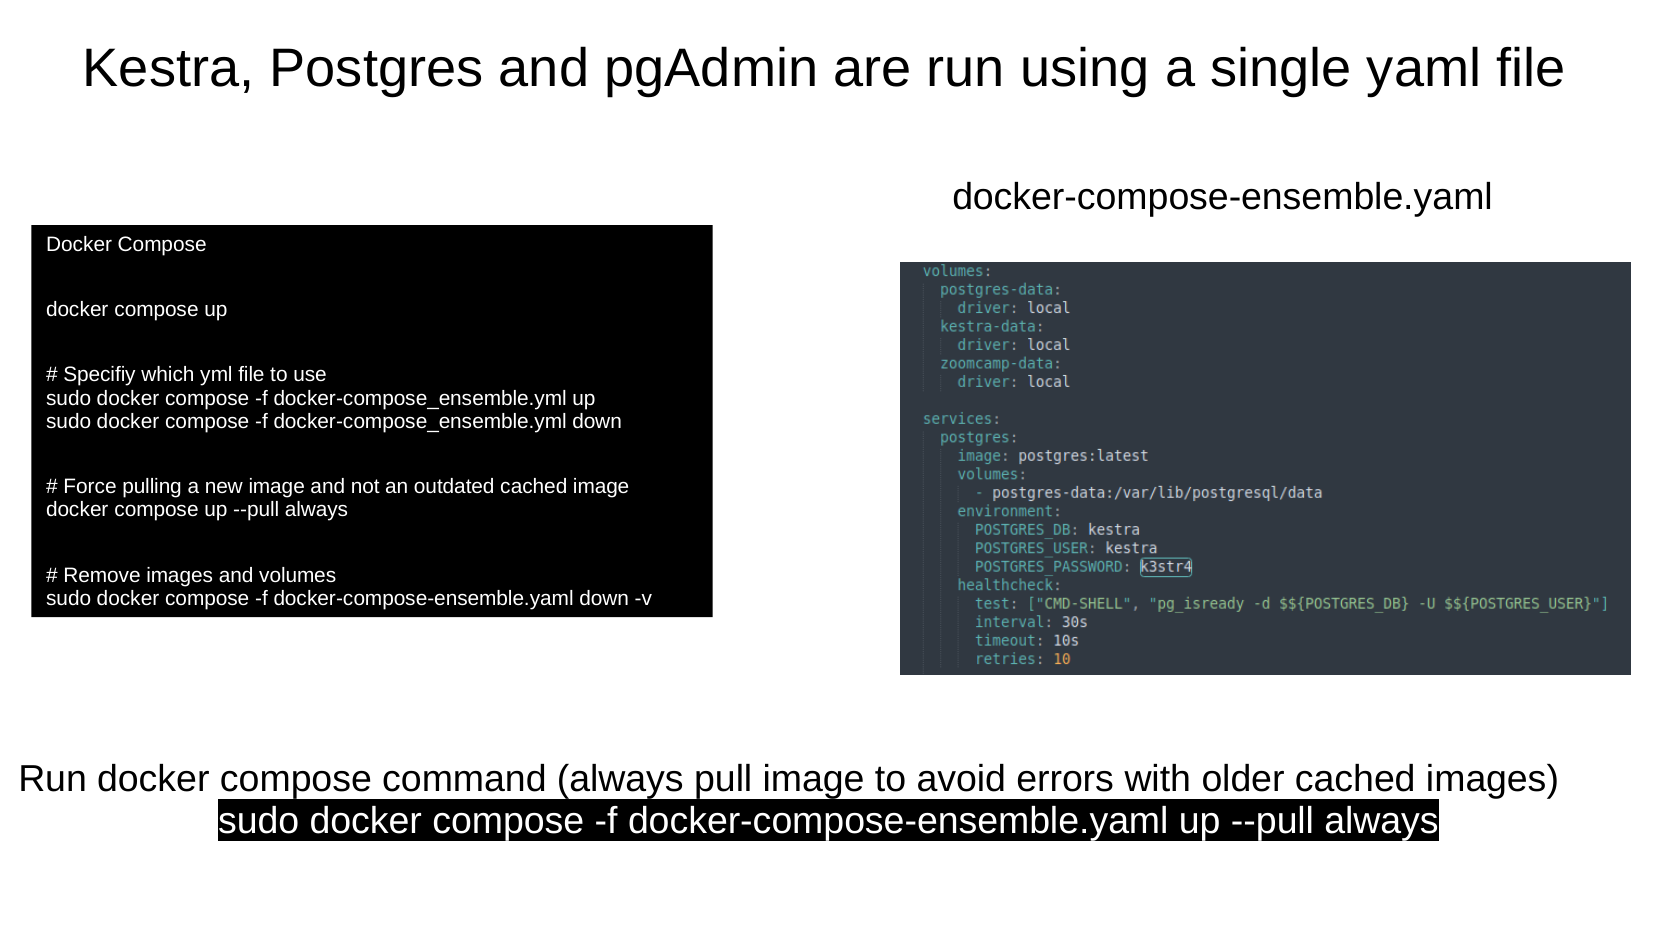

# Kestra, Postgres and pgAdmin are run using a single yaml file
docker-compose-ensemble.yaml
Docker Compose
docker compose up
# Specifiy which yml file to use
sudo docker compose -f docker-compose_ensemble.yml up
sudo docker compose -f docker-compose_ensemble.yml down
# Force pulling a new image and not an outdated cached image
docker compose up --pull always
# Remove images and volumes
sudo docker compose -f docker-compose-ensemble.yaml down -v
Run docker compose command (always pull image to avoid errors with older cached images)
sudo docker compose -f docker-compose-ensemble.yaml up --pull always